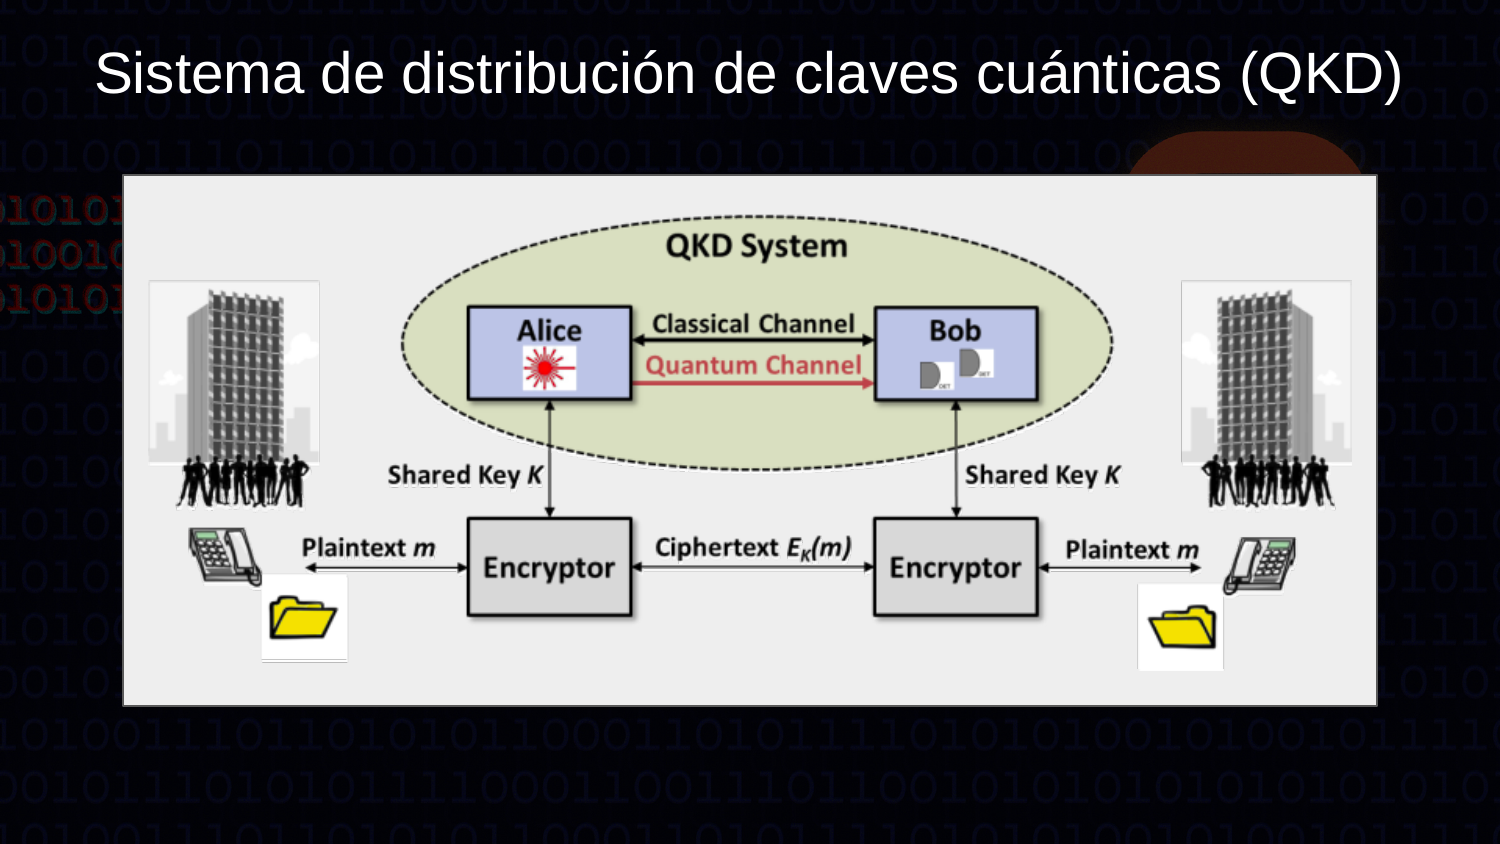

# Sistema de distribución de claves cuánticas (QKD)